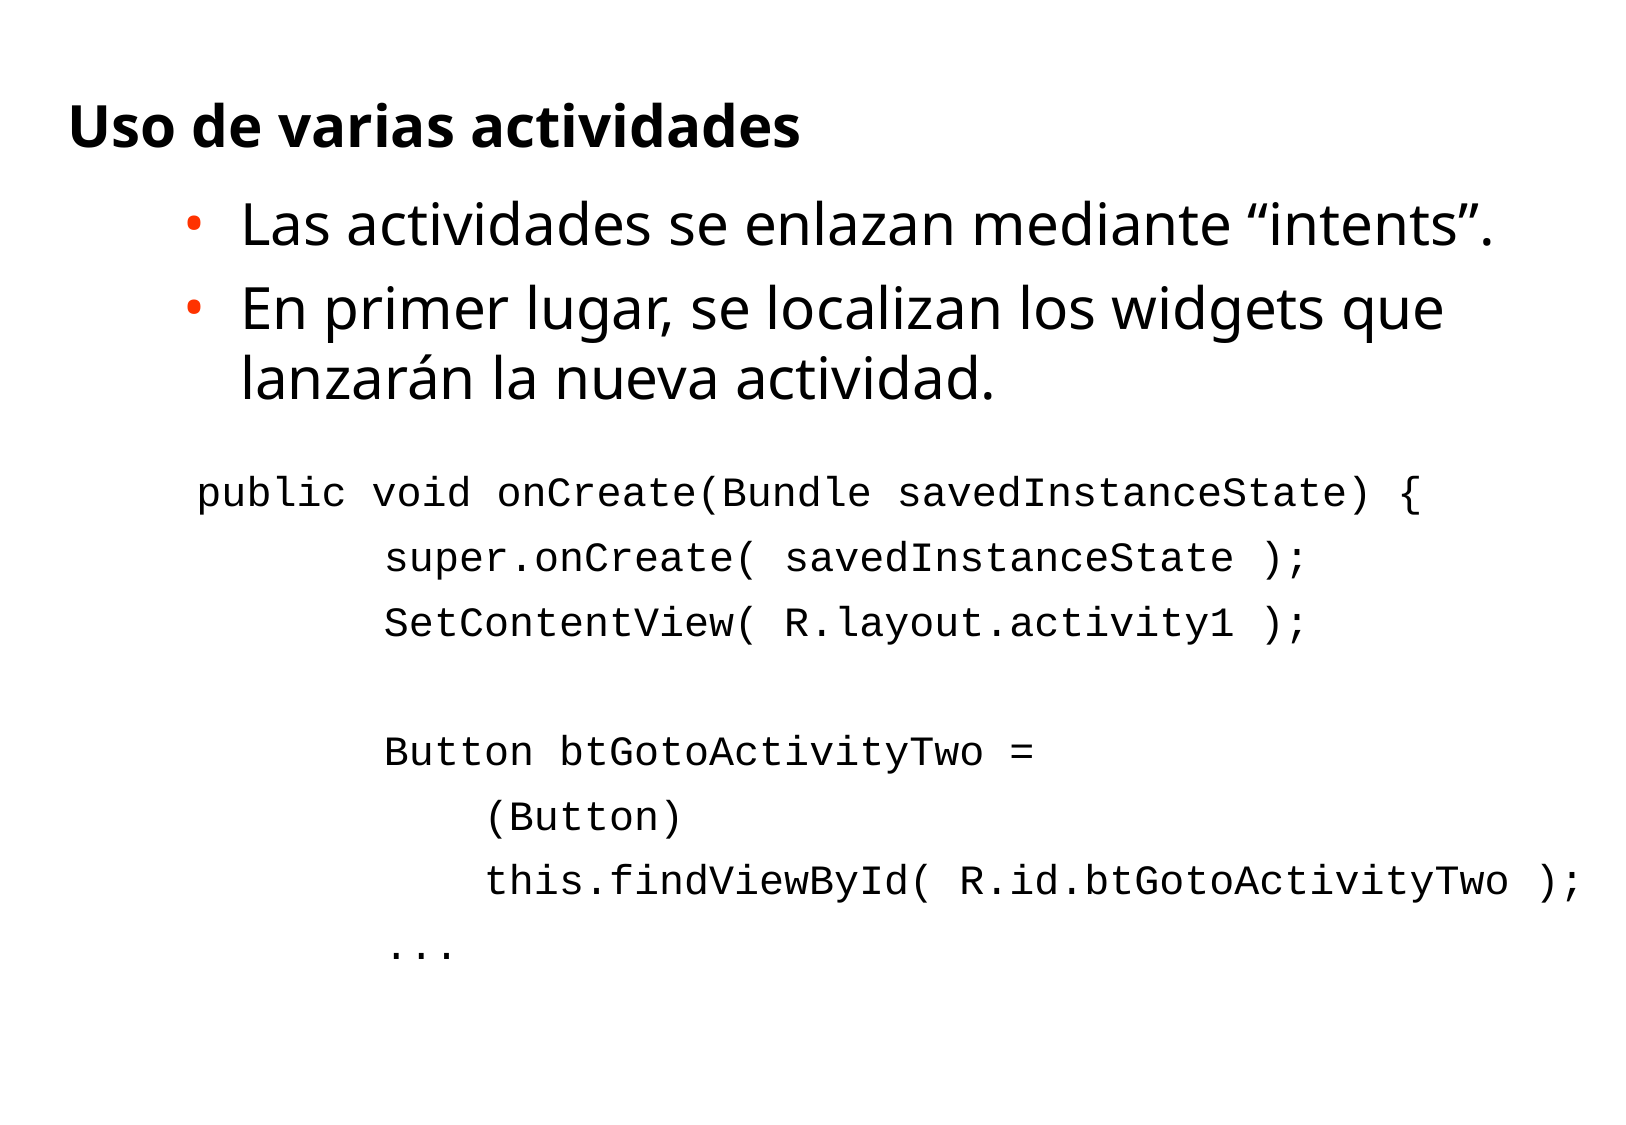

# Uso de varias actividades
Las actividades se enlazan mediante “intents”.
En primer lugar, se localizan los widgets que lanzarán la nueva actividad.
 public void onCreate(Bundle savedInstanceState) {
 super.onCreate( savedInstanceState );
 SetContentView( R.layout.activity1 );
 Button btGotoActivityTwo =
 (Button)
 this.findViewById( R.id.btGotoActivityTwo );
 ...